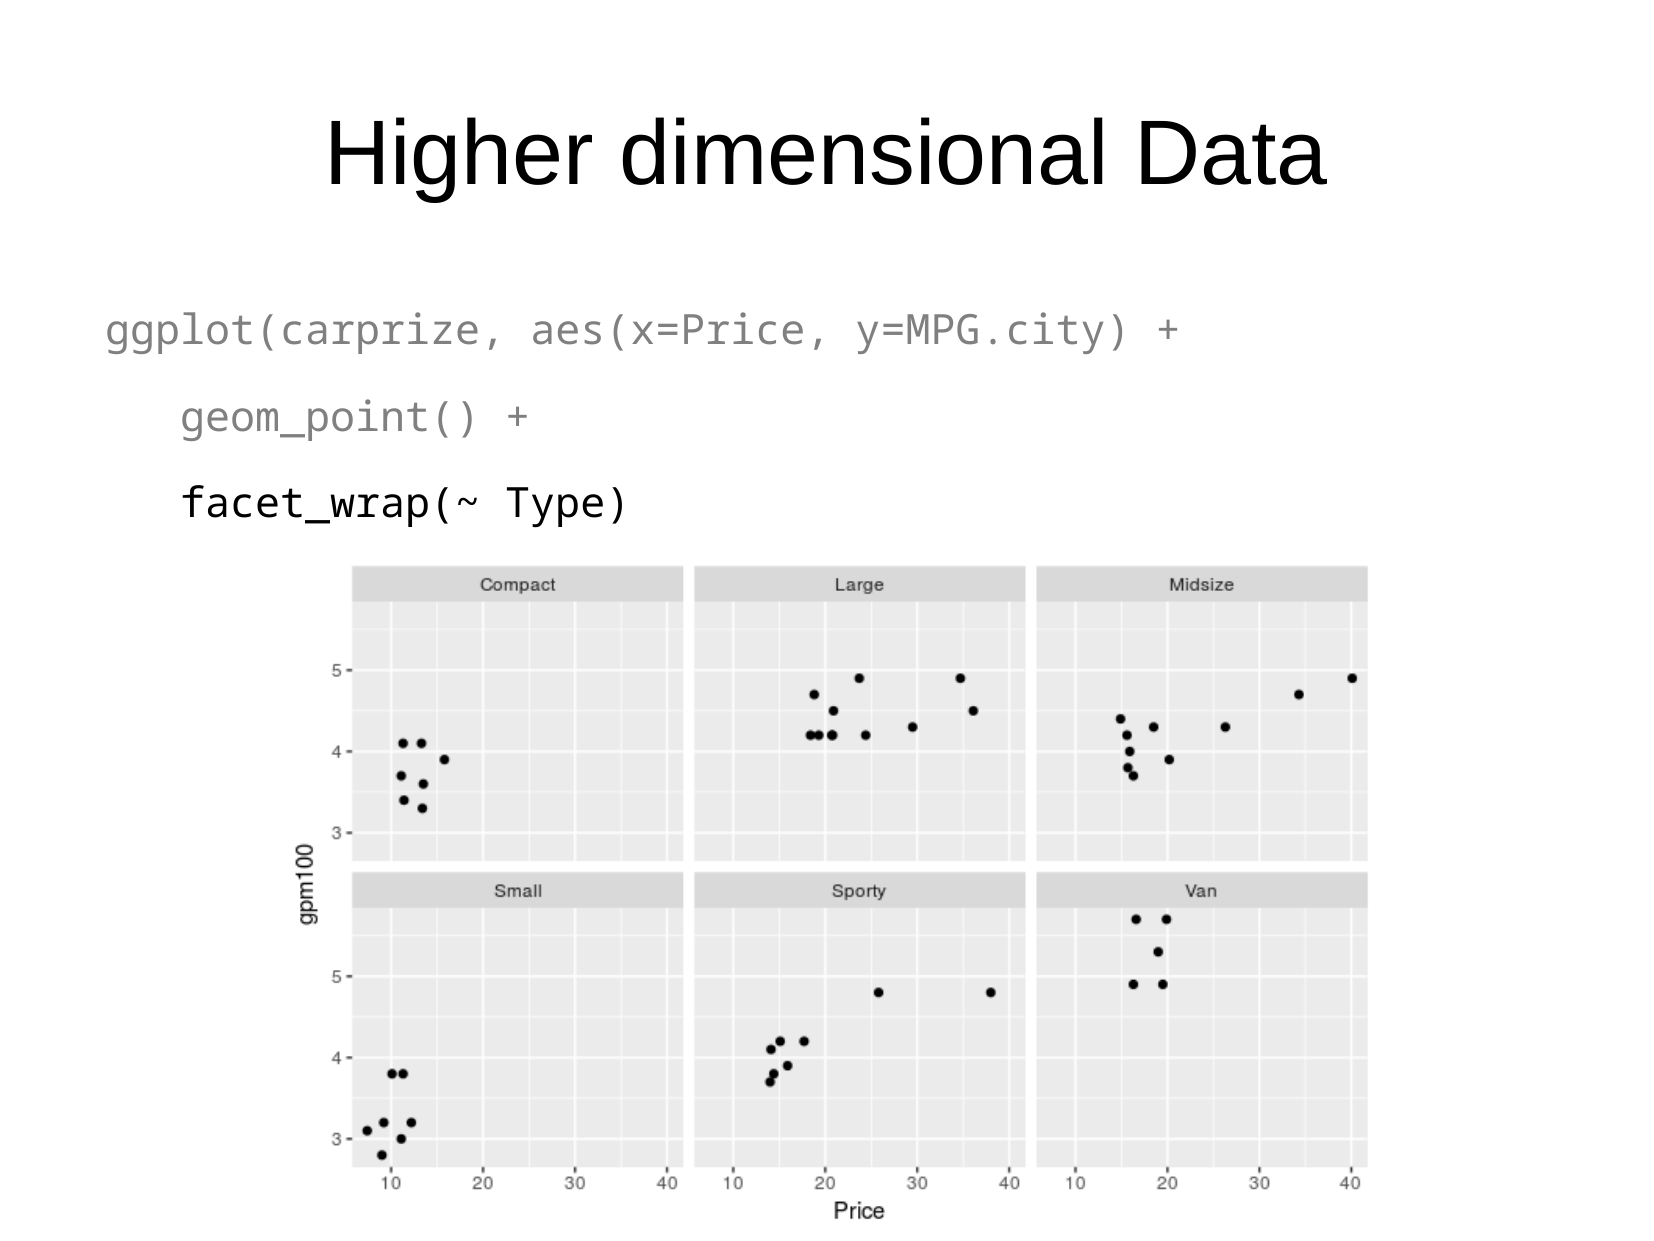

# Higher dimensional Data
ggplot(carprize, aes(x=Price, y=MPG.city) +
 geom_point() +
 facet_wrap(~ Type)